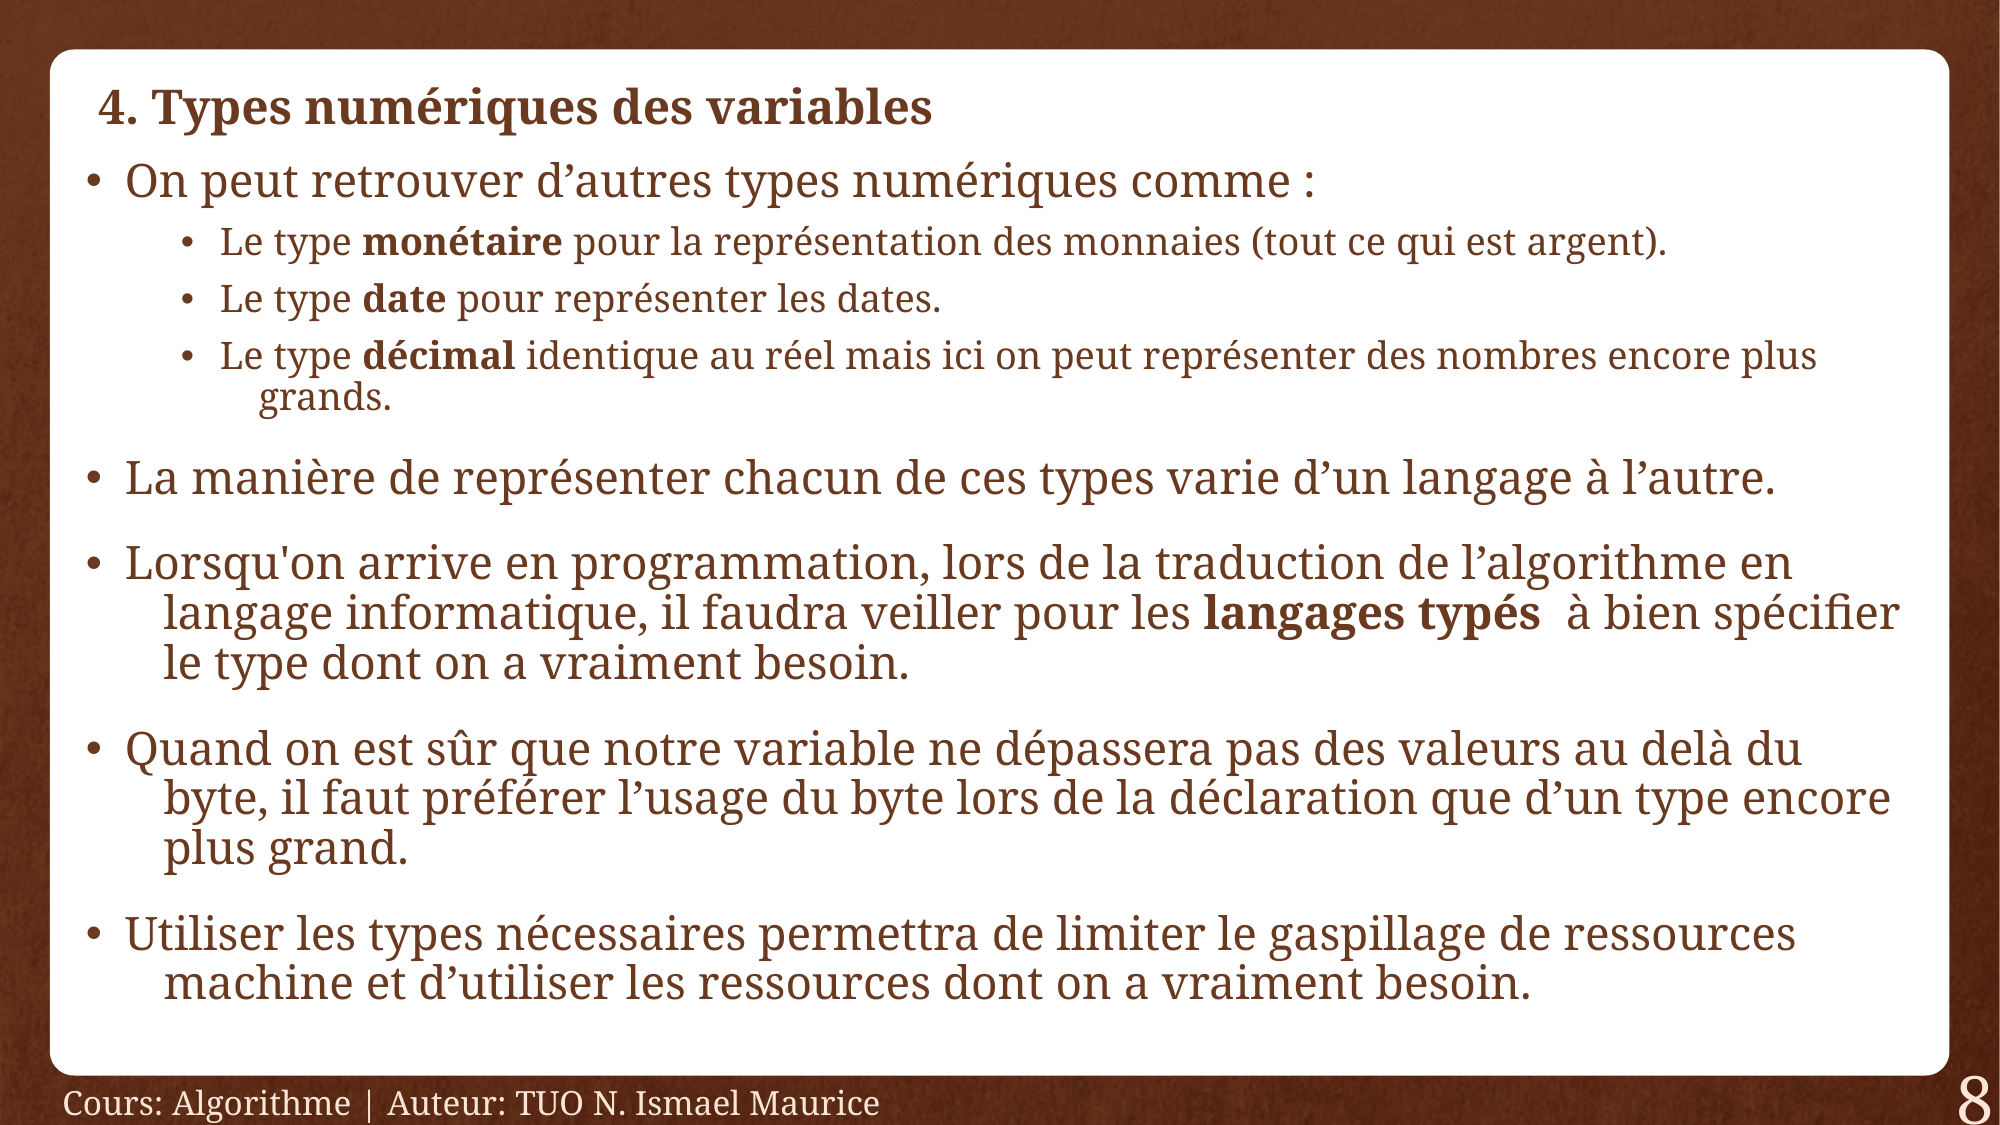

# 4. Types numériques des variables
On peut retrouver d’autres types numériques comme :
Le type monétaire pour la représentation des monnaies (tout ce qui est argent).
Le type date pour représenter les dates.
Le type décimal identique au réel mais ici on peut représenter des nombres encore plus grands.
La manière de représenter chacun de ces types varie d’un langage à l’autre.
Lorsqu'on arrive en programmation, lors de la traduction de l’algorithme en langage informatique, il faudra veiller pour les langages typés à bien spécifier le type dont on a vraiment besoin.
Quand on est sûr que notre variable ne dépassera pas des valeurs au delà du byte, il faut préférer l’usage du byte lors de la déclaration que d’un type encore plus grand.
Utiliser les types nécessaires permettra de limiter le gaspillage de ressources machine et d’utiliser les ressources dont on a vraiment besoin.
Cours: Algorithme | Auteur: TUO N. Ismael Maurice